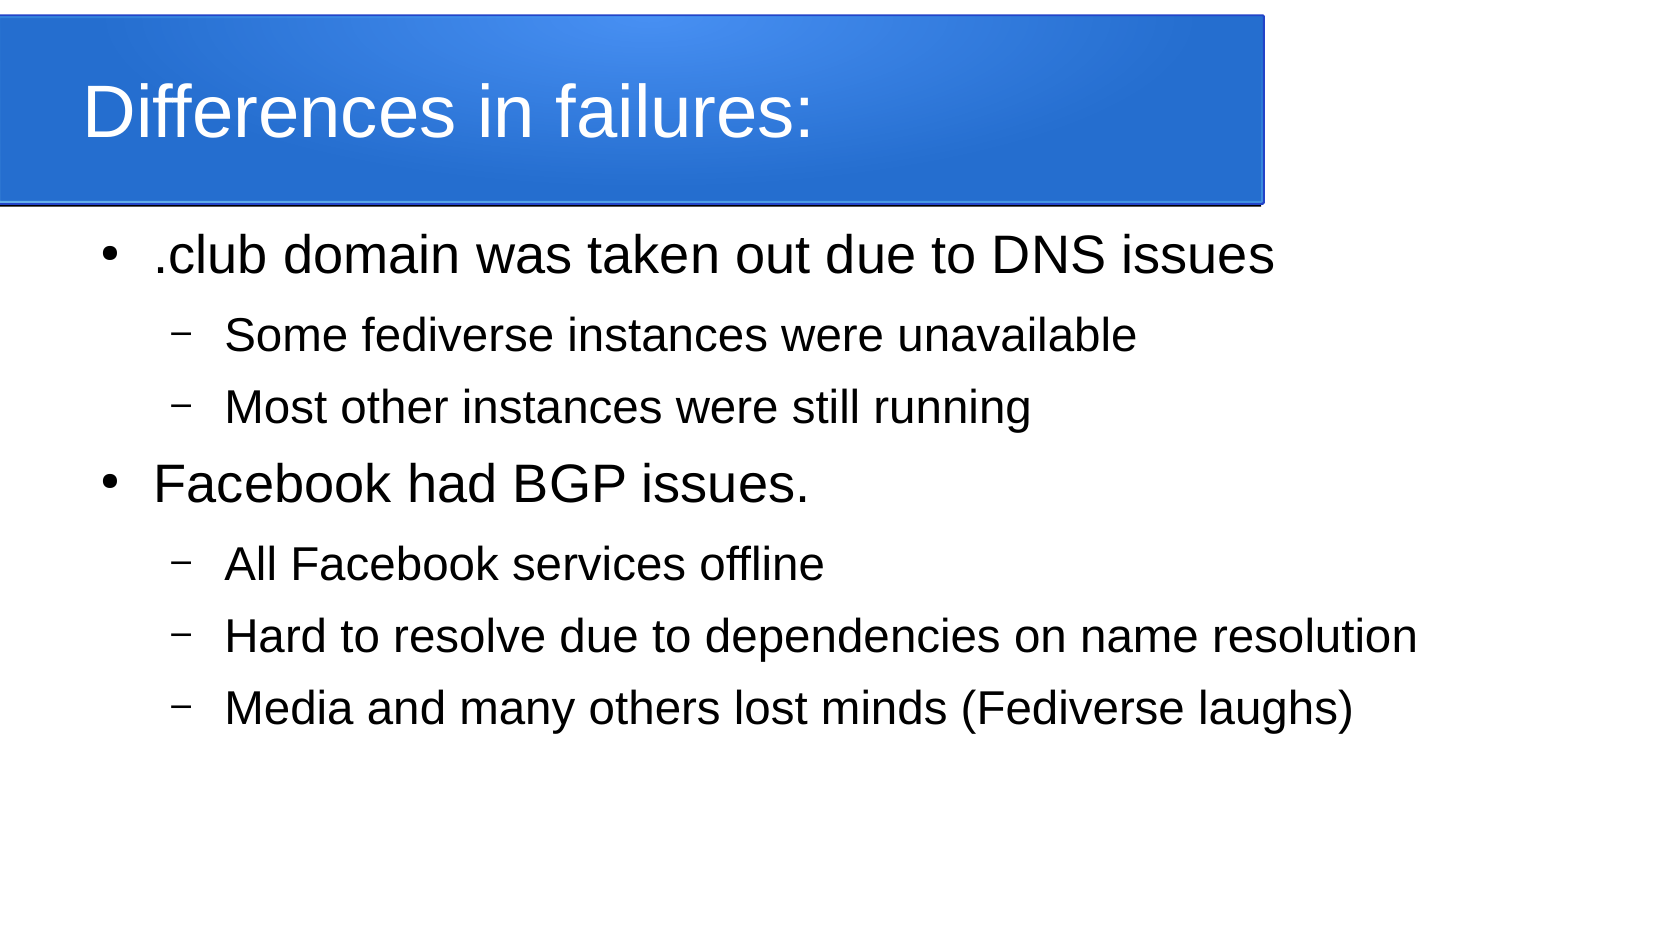

# Differences in failures:
.club domain was taken out due to DNS issues
Some fediverse instances were unavailable
Most other instances were still running
Facebook had BGP issues.
All Facebook services offline
Hard to resolve due to dependencies on name resolution
Media and many others lost minds (Fediverse laughs)